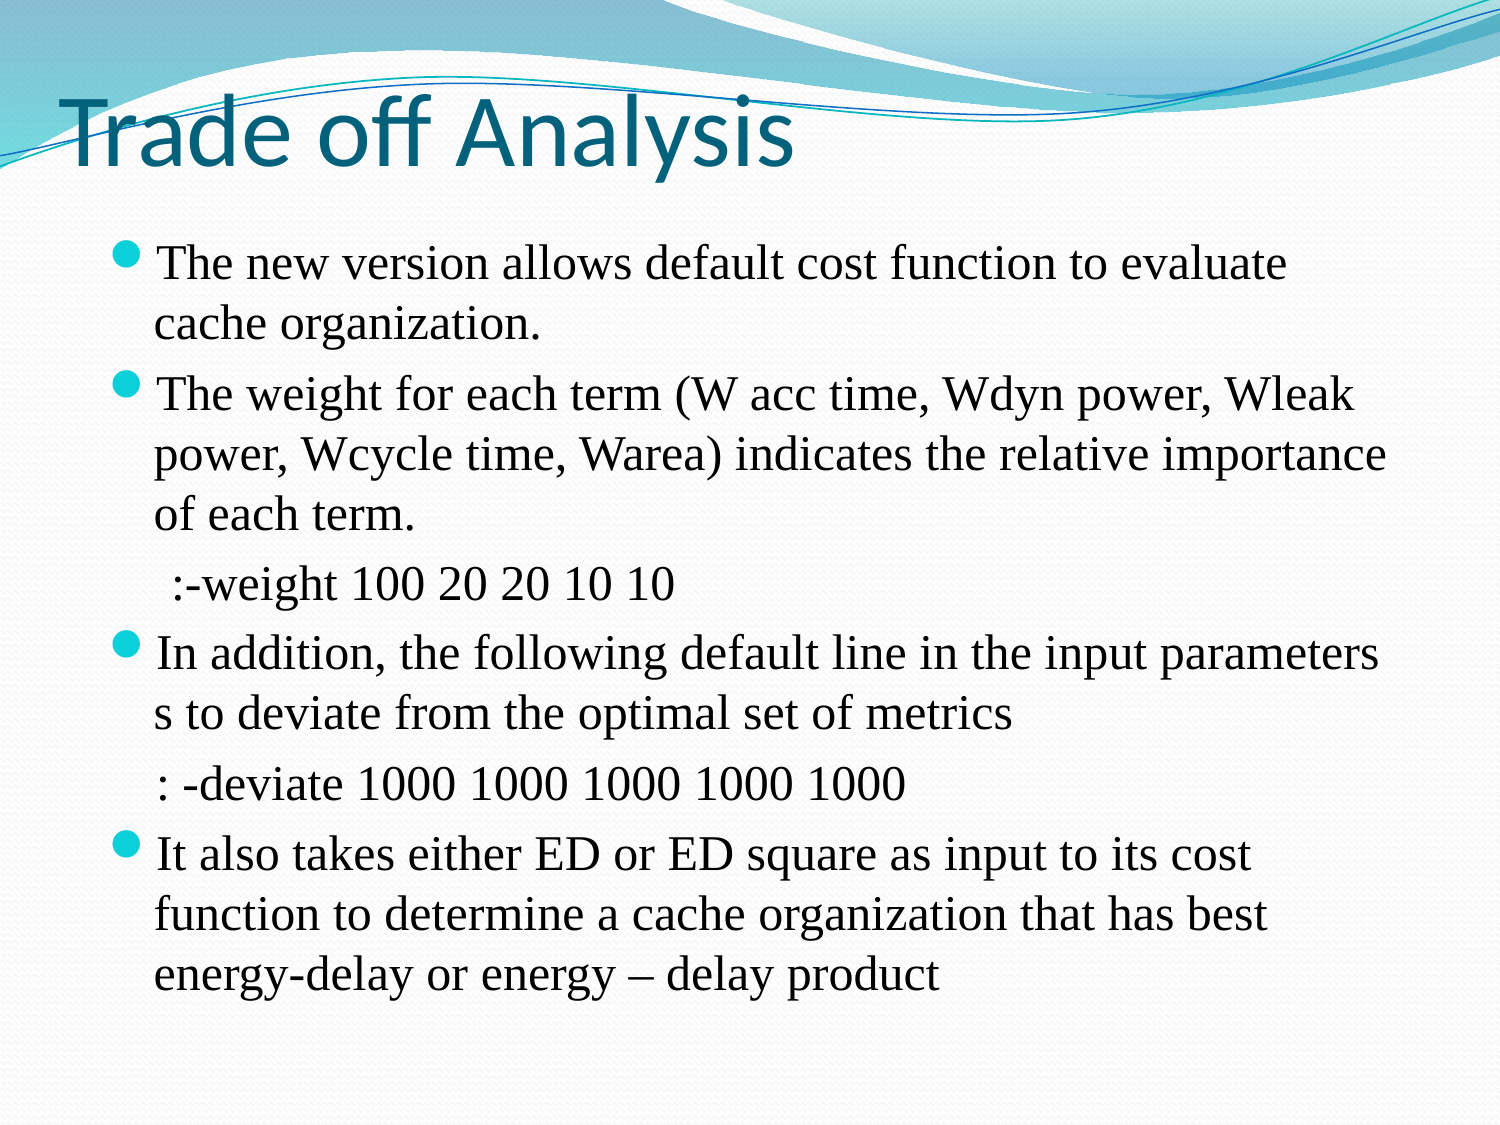

# Trade off Analysis
The new version allows default cost function to evaluate cache organization.
The weight for each term (W acc time, Wdyn power, Wleak power, Wcycle time, Warea) indicates the relative importance of each term.
 :-weight 100 20 20 10 10
In addition, the following default line in the input parameters s to deviate from the optimal set of metrics
: -deviate 1000 1000 1000 1000 1000
It also takes either ED or ED square as input to its cost function to determine a cache organization that has best energy-delay or energy – delay product